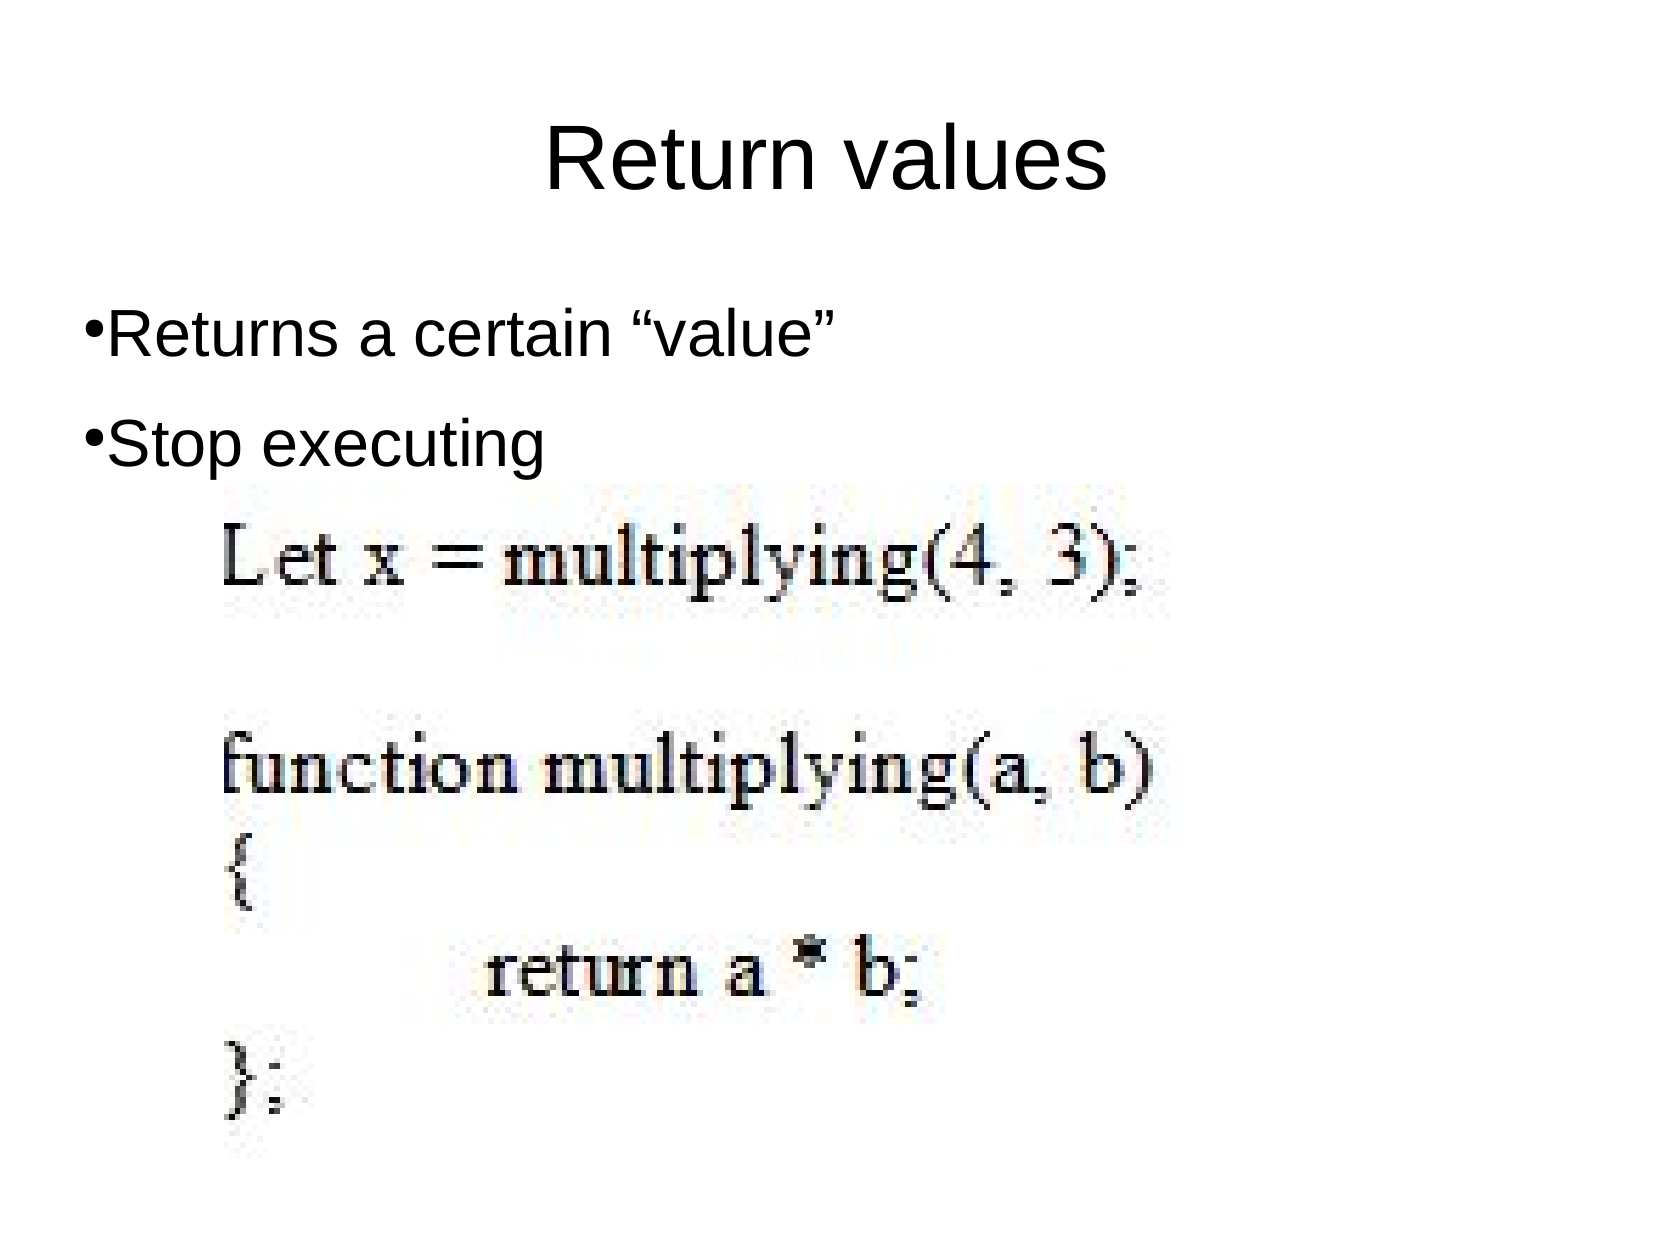

# Return values
Returns a certain “value”
Stop executing